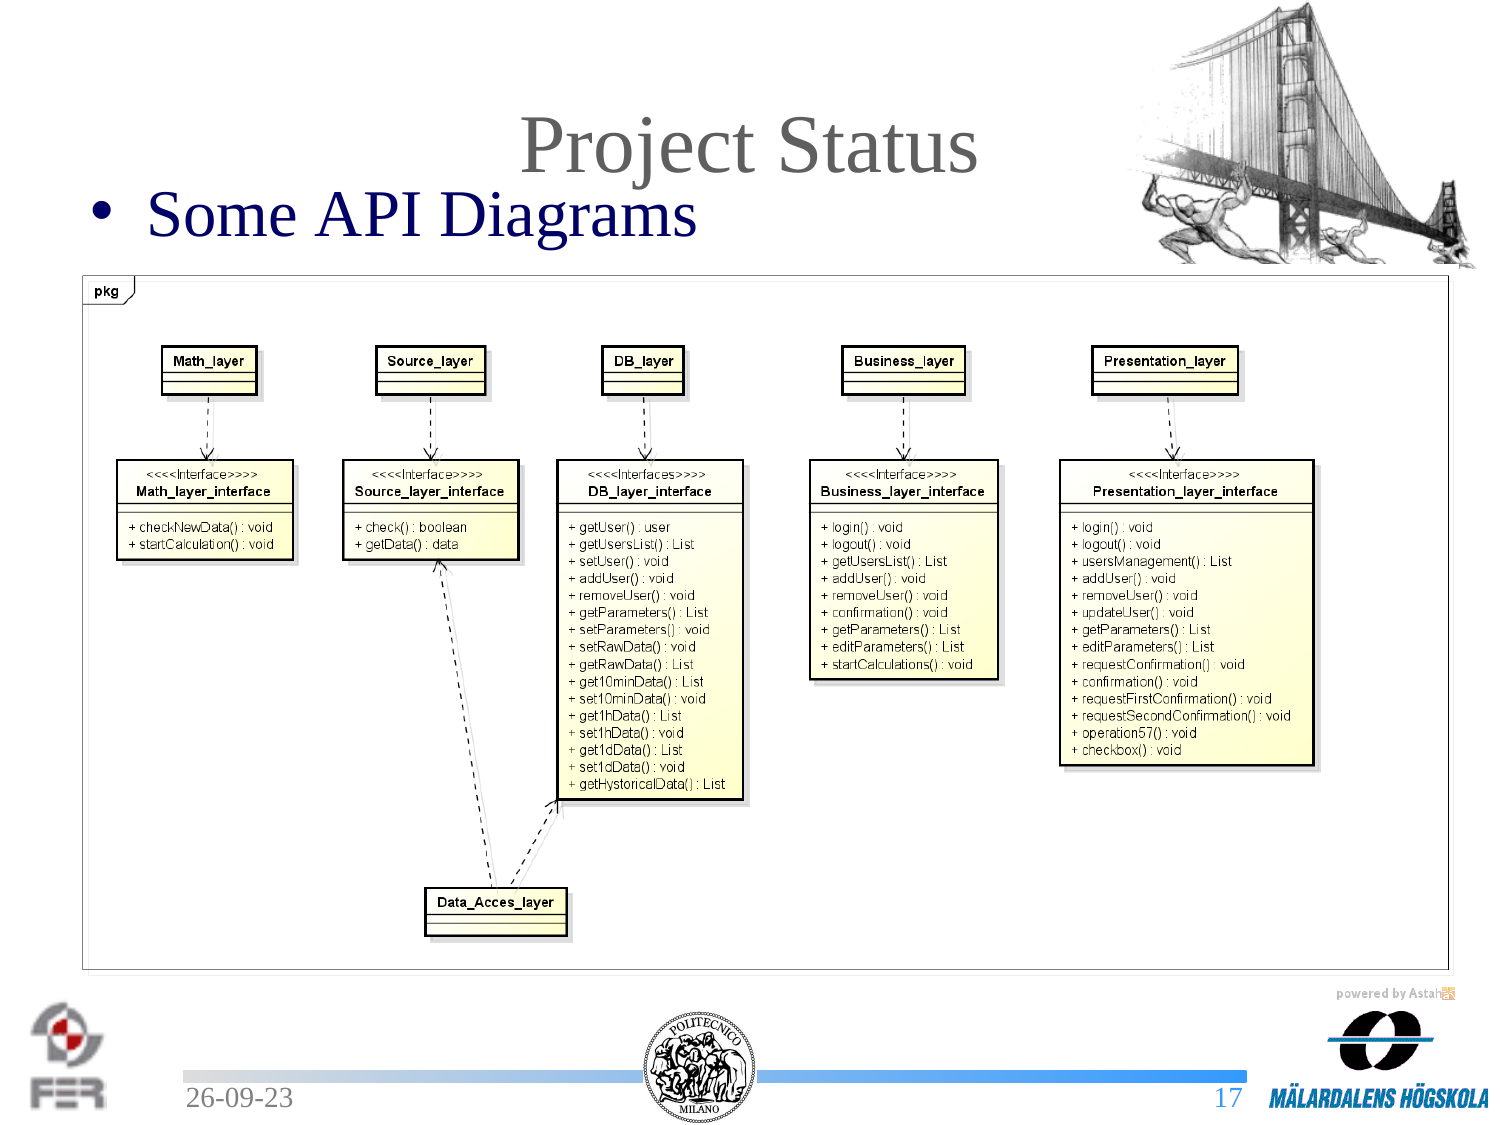

# Project Status
Some API Diagrams
26-08-21